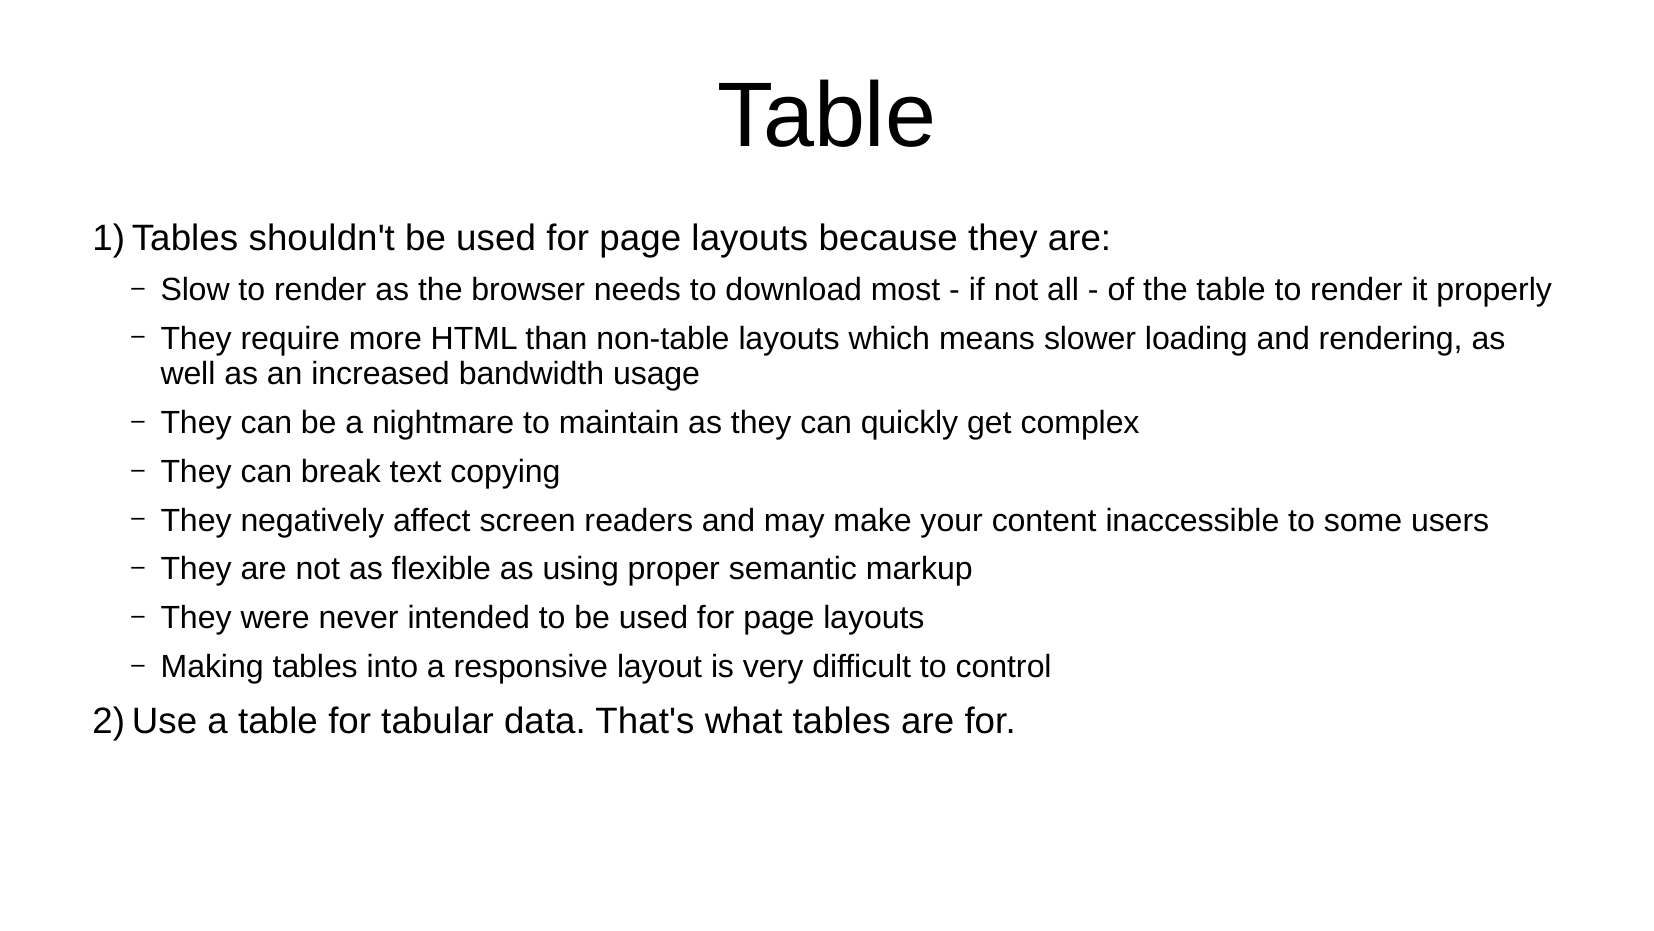

# Table
 Tables shouldn't be used for page layouts because they are:
Slow to render as the browser needs to download most - if not all - of the table to render it properly
They require more HTML than non-table layouts which means slower loading and rendering, as well as an increased bandwidth usage
They can be a nightmare to maintain as they can quickly get complex
They can break text copying
They negatively affect screen readers and may make your content inaccessible to some users
They are not as flexible as using proper semantic markup
They were never intended to be used for page layouts
Making tables into a responsive layout is very difficult to control
 Use a table for tabular data. That's what tables are for.